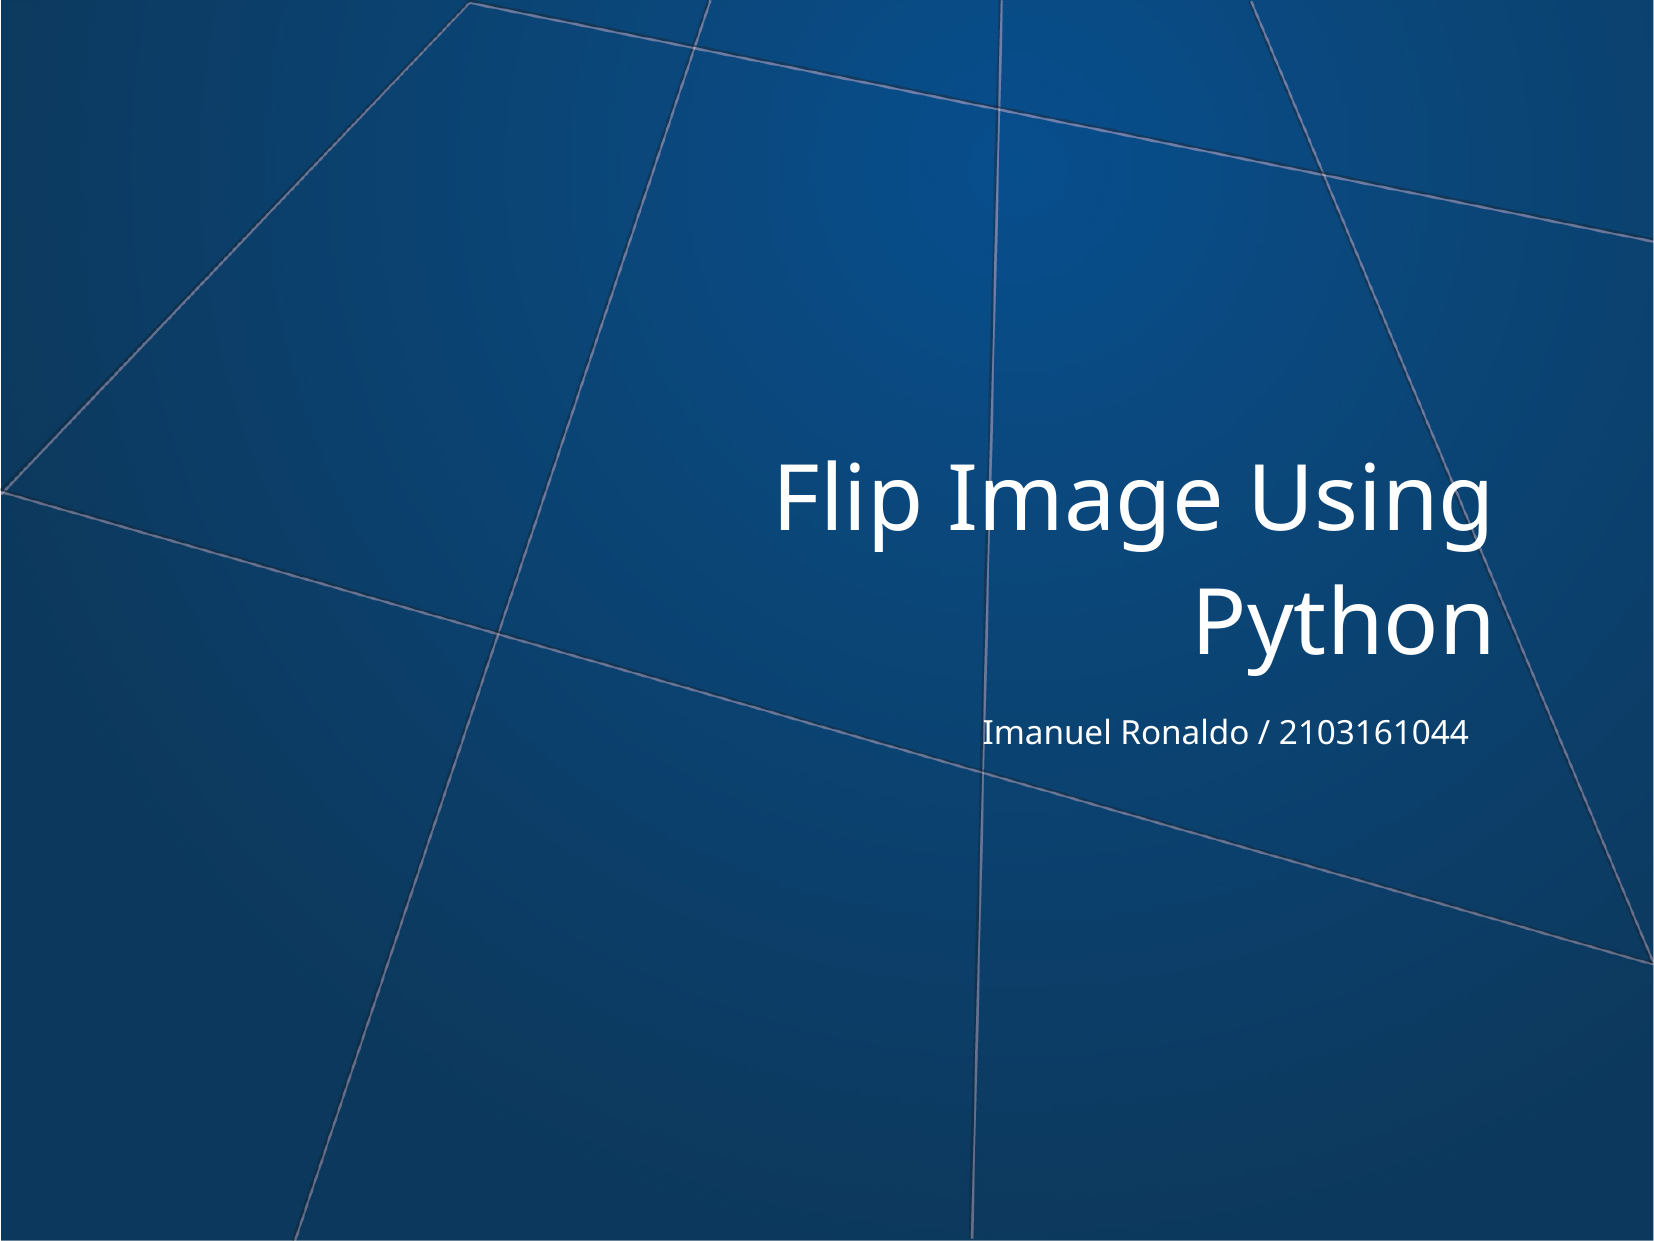

# Flip Image Using Python
Imanuel Ronaldo / 2103161044